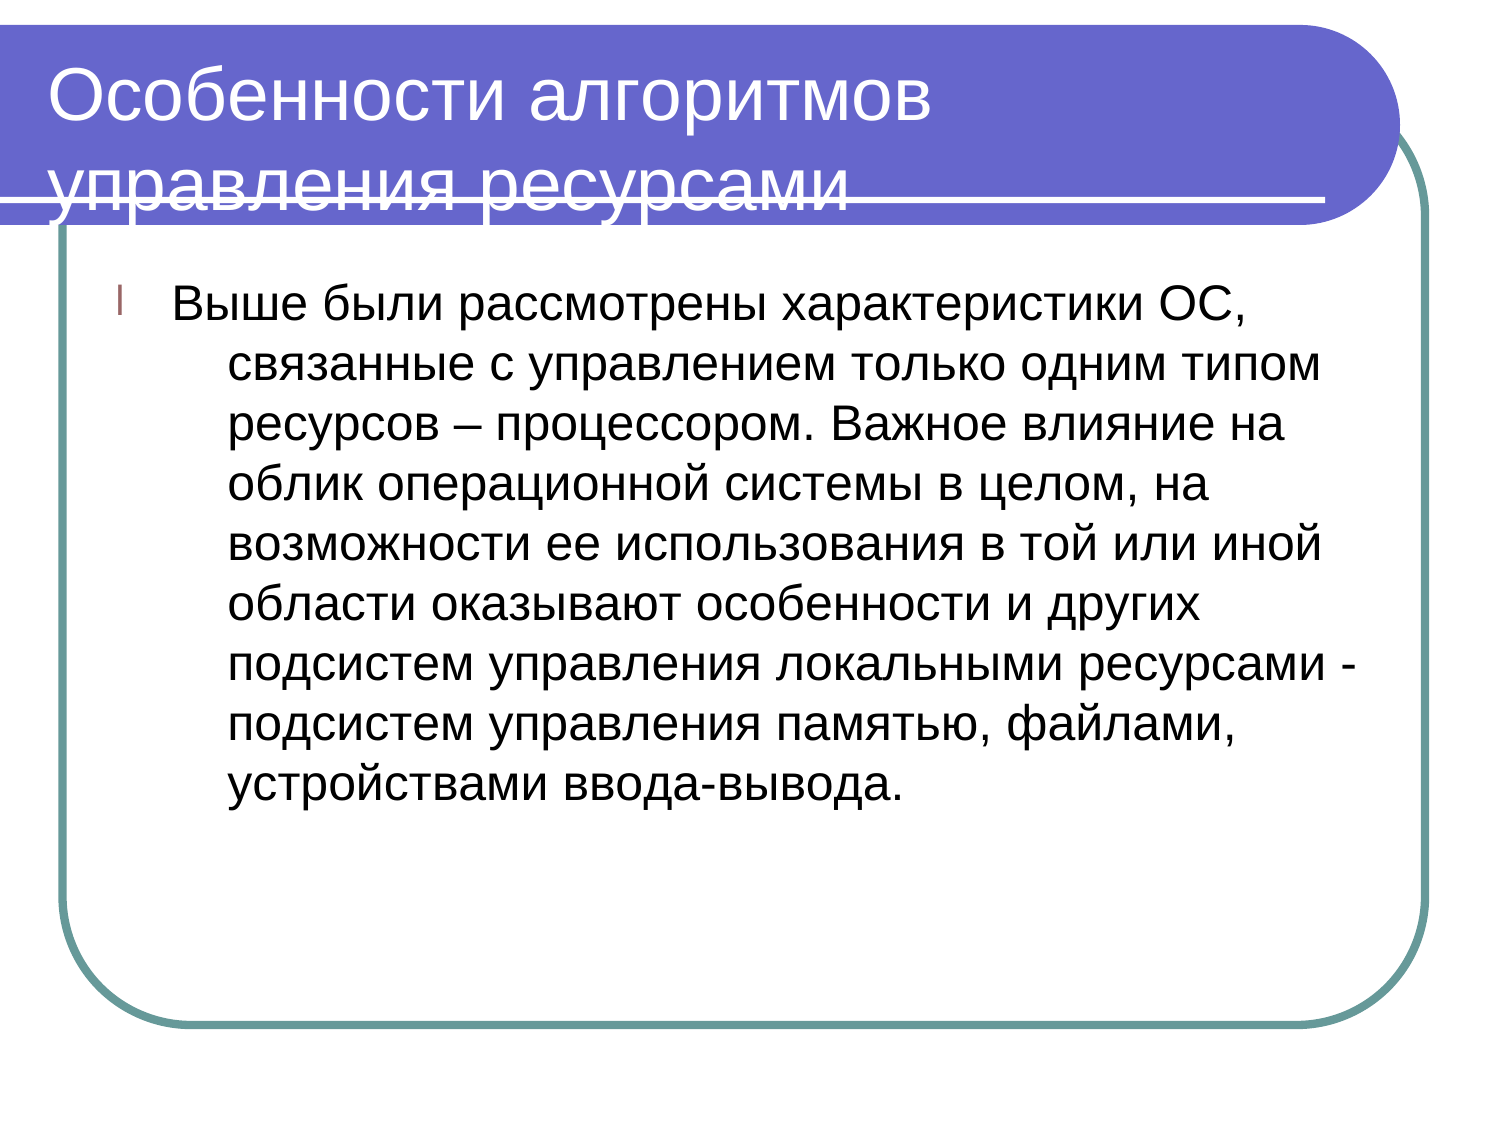

# Особенности алгоритмов управления ресурсами
Выше были рассмотрены характеристики ОС, связанные с управлением только одним типом ресурсов – процессором. Важное влияние на облик операционной системы в целом, на возможности ее использования в той или иной области оказывают особенности и других подсистем управления локальными ресурсами - подсистем управления памятью, файлами, устройствами ввода-вывода.